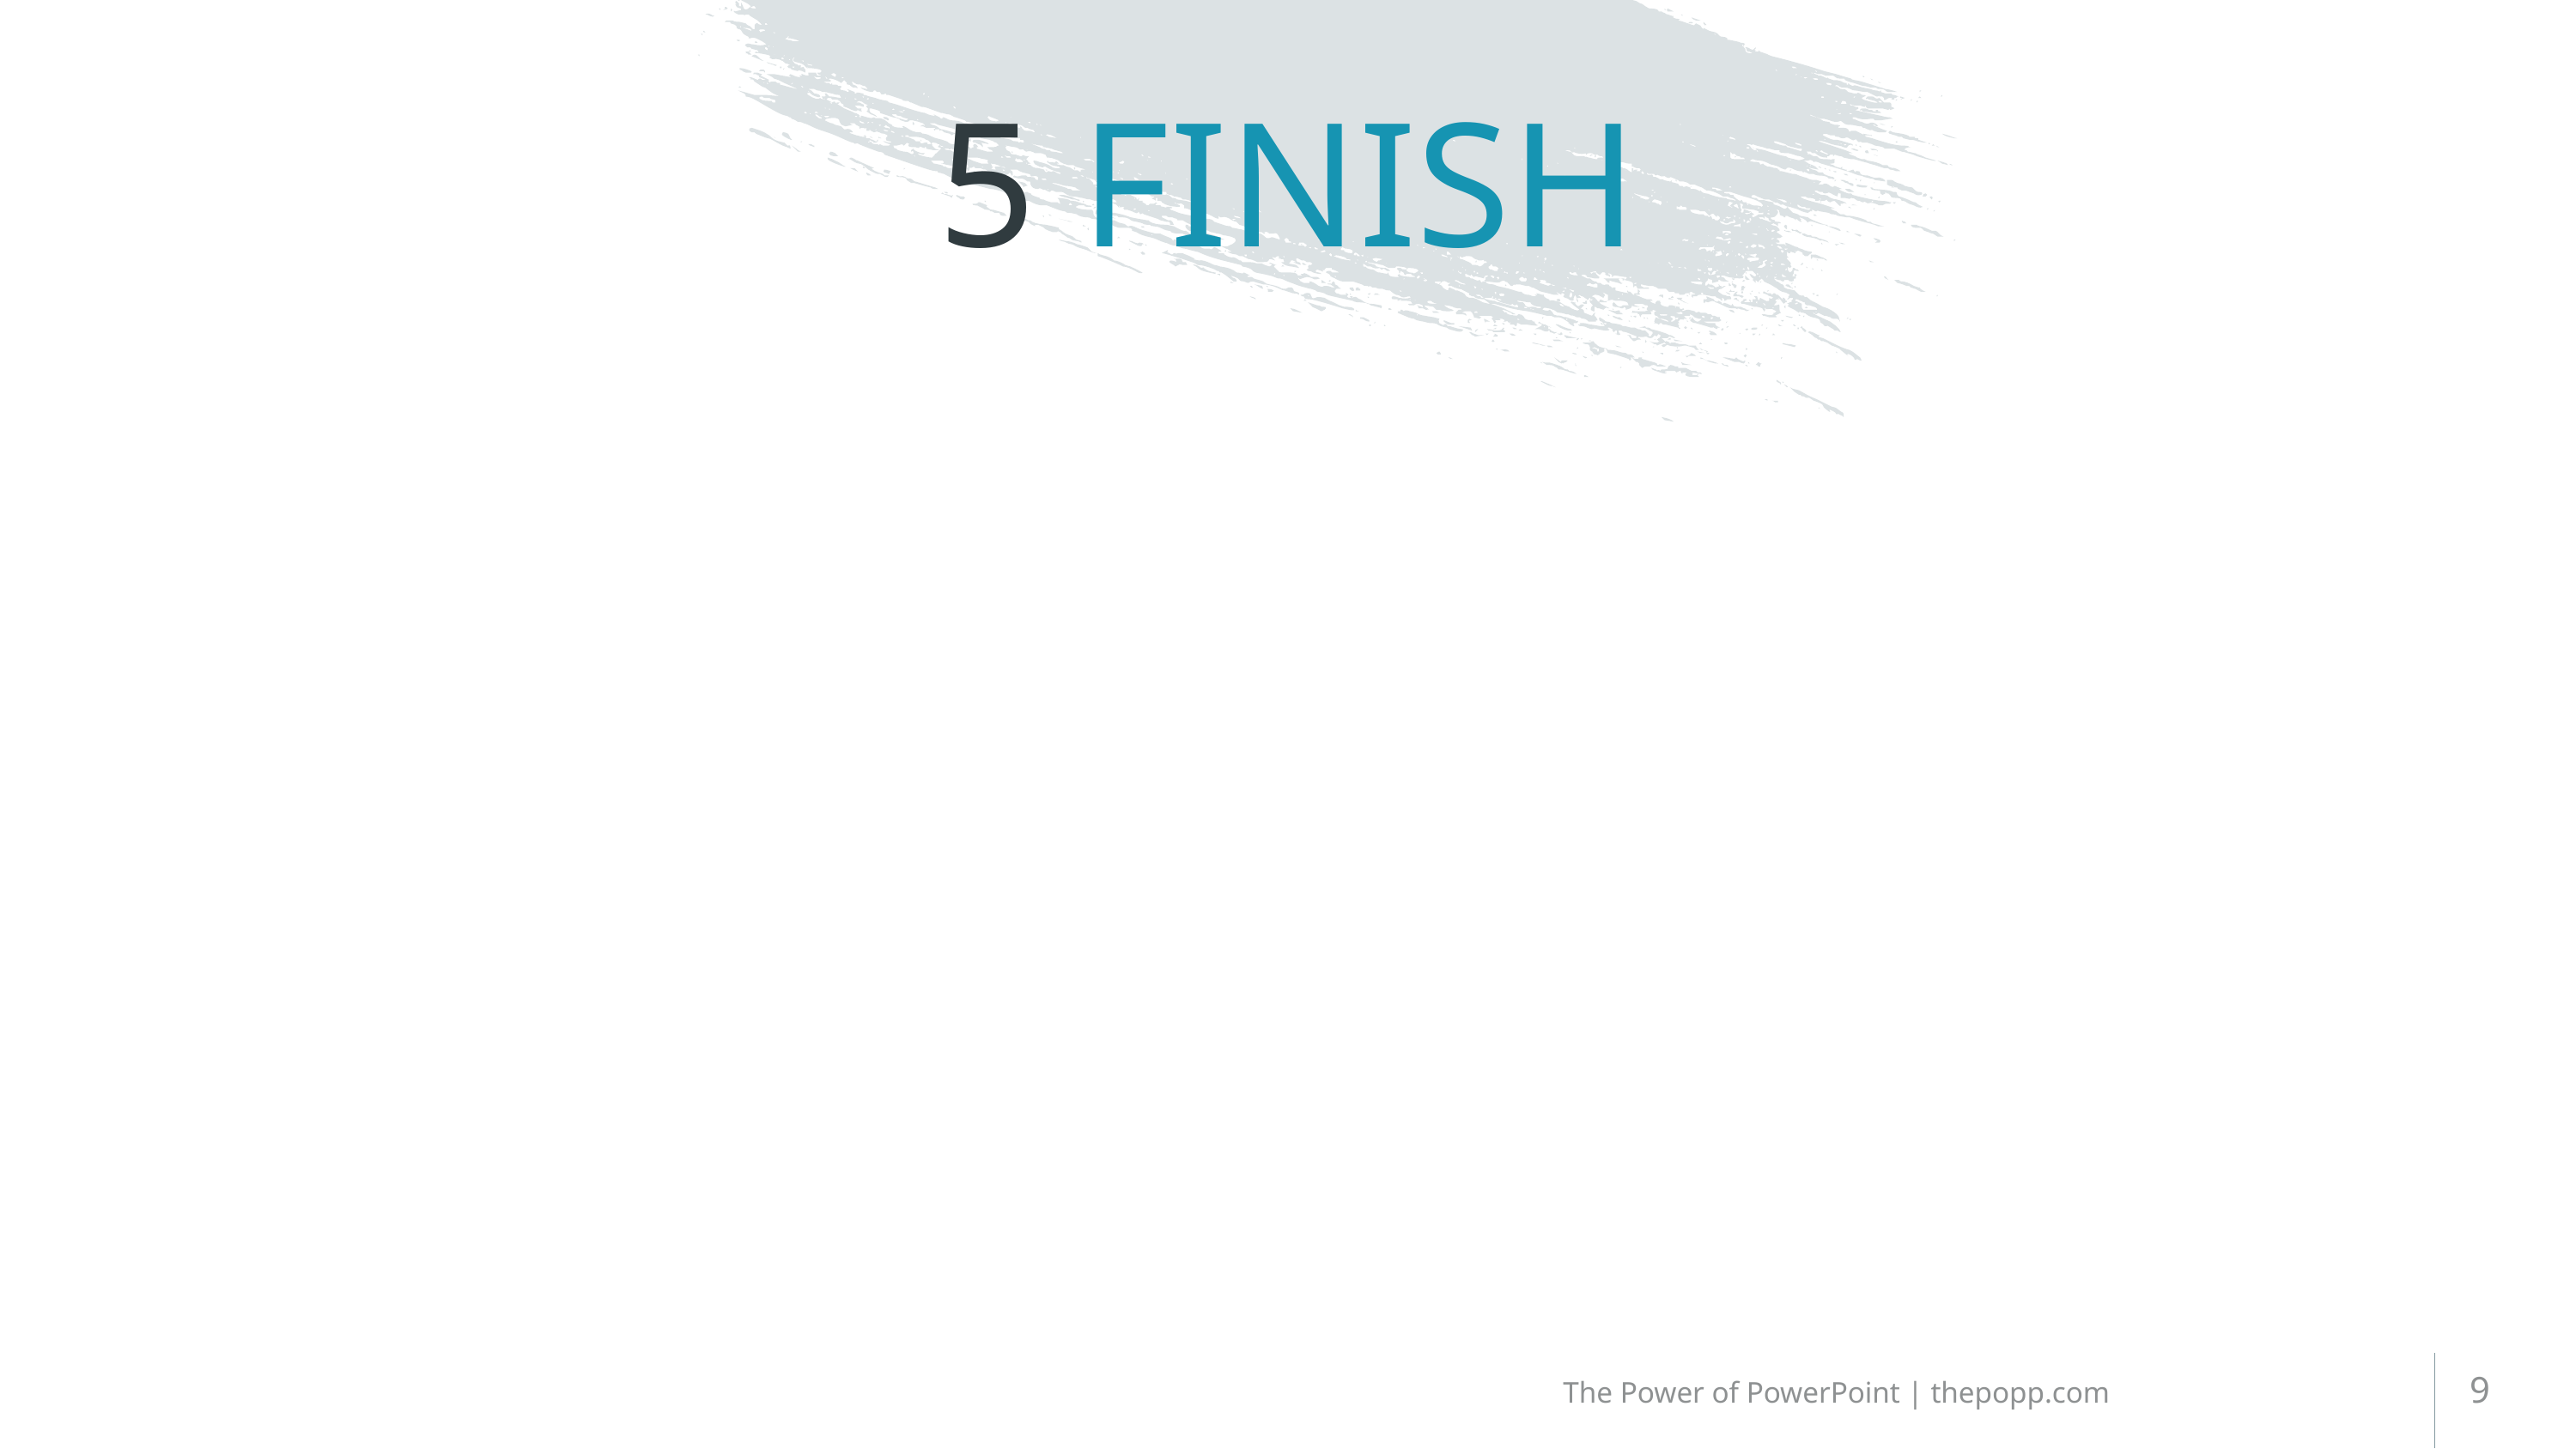

# 5 FINISH
The Power of PowerPoint | thepopp.com